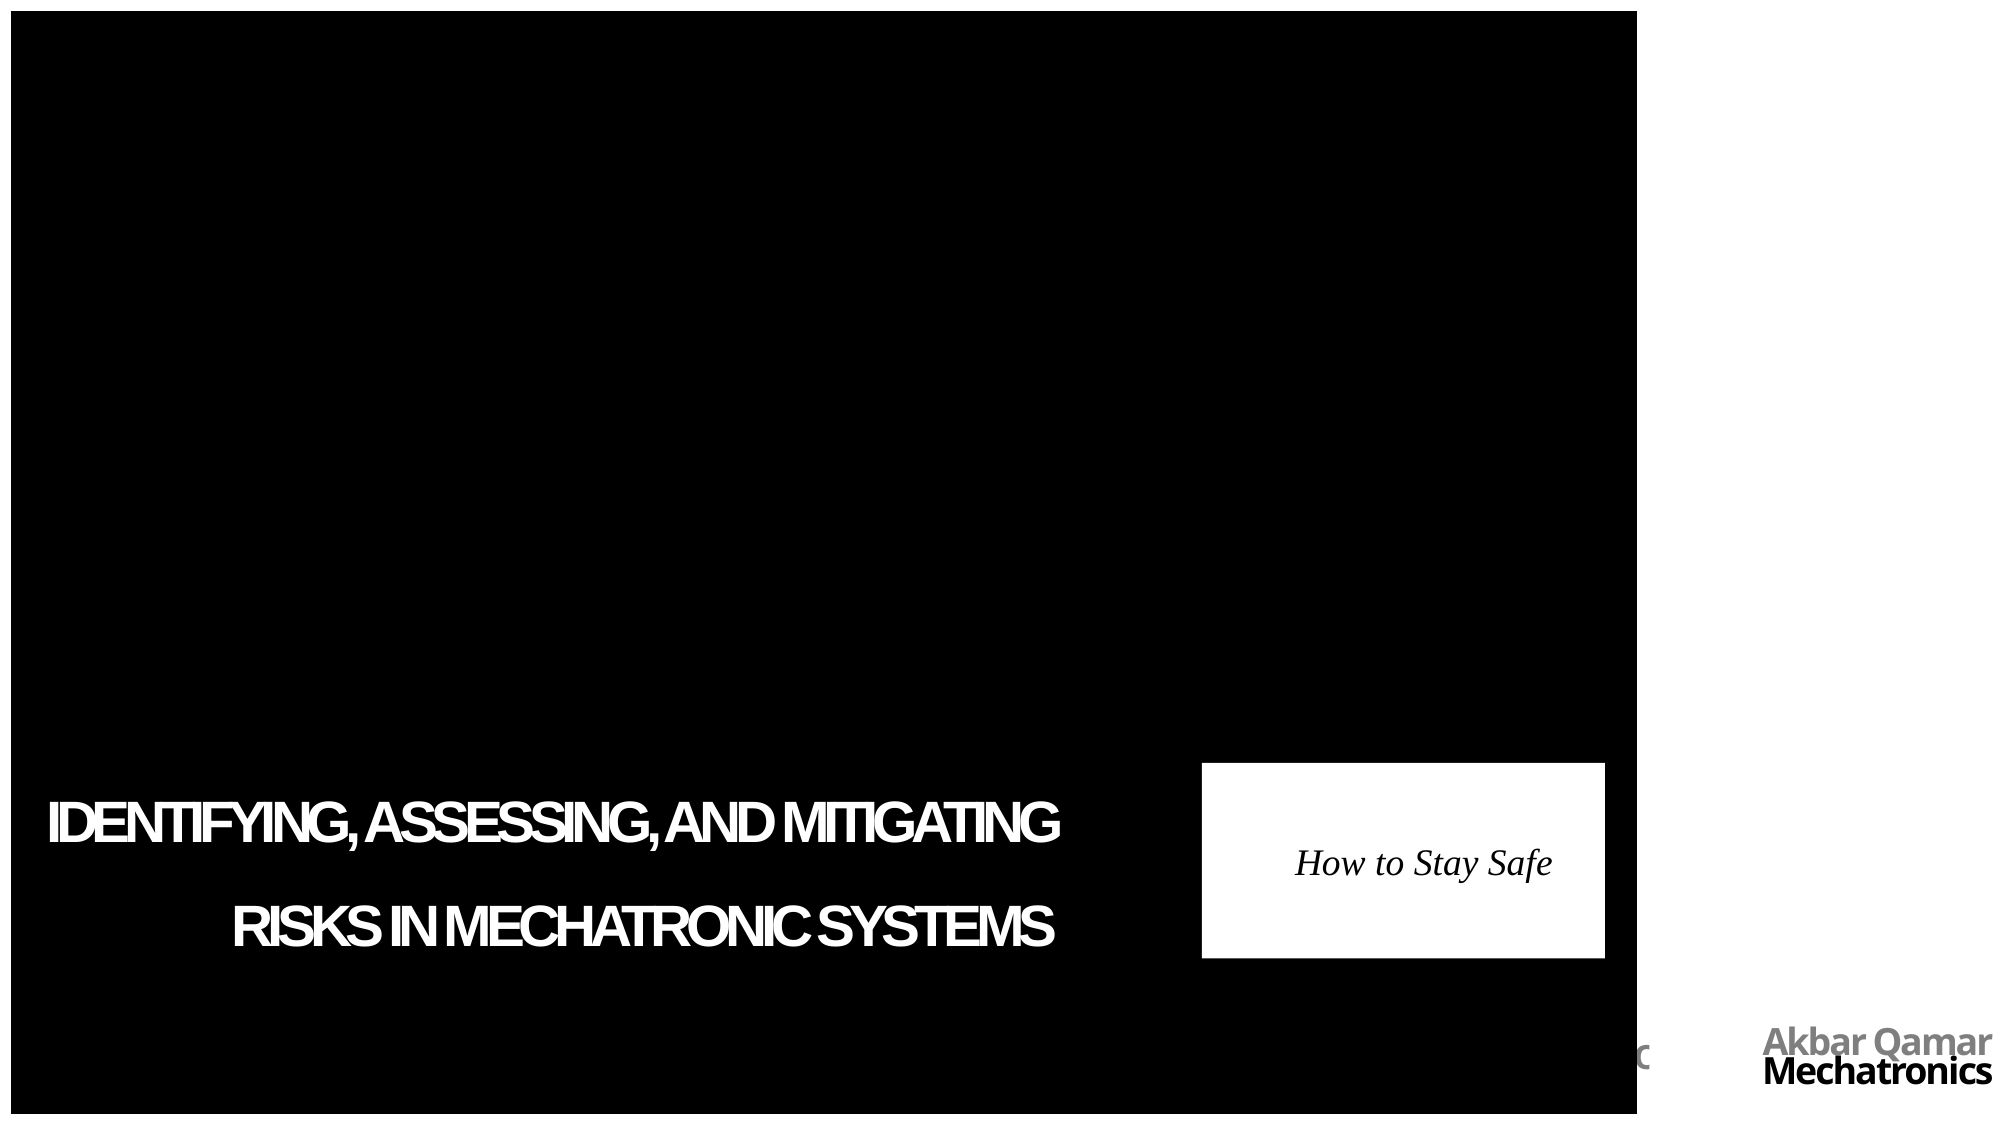

# Identifying, Assessing, and Mitigating Risks in Mechatronic Systems
How to Stay Safe
Akbar Qamar
Mechatronics